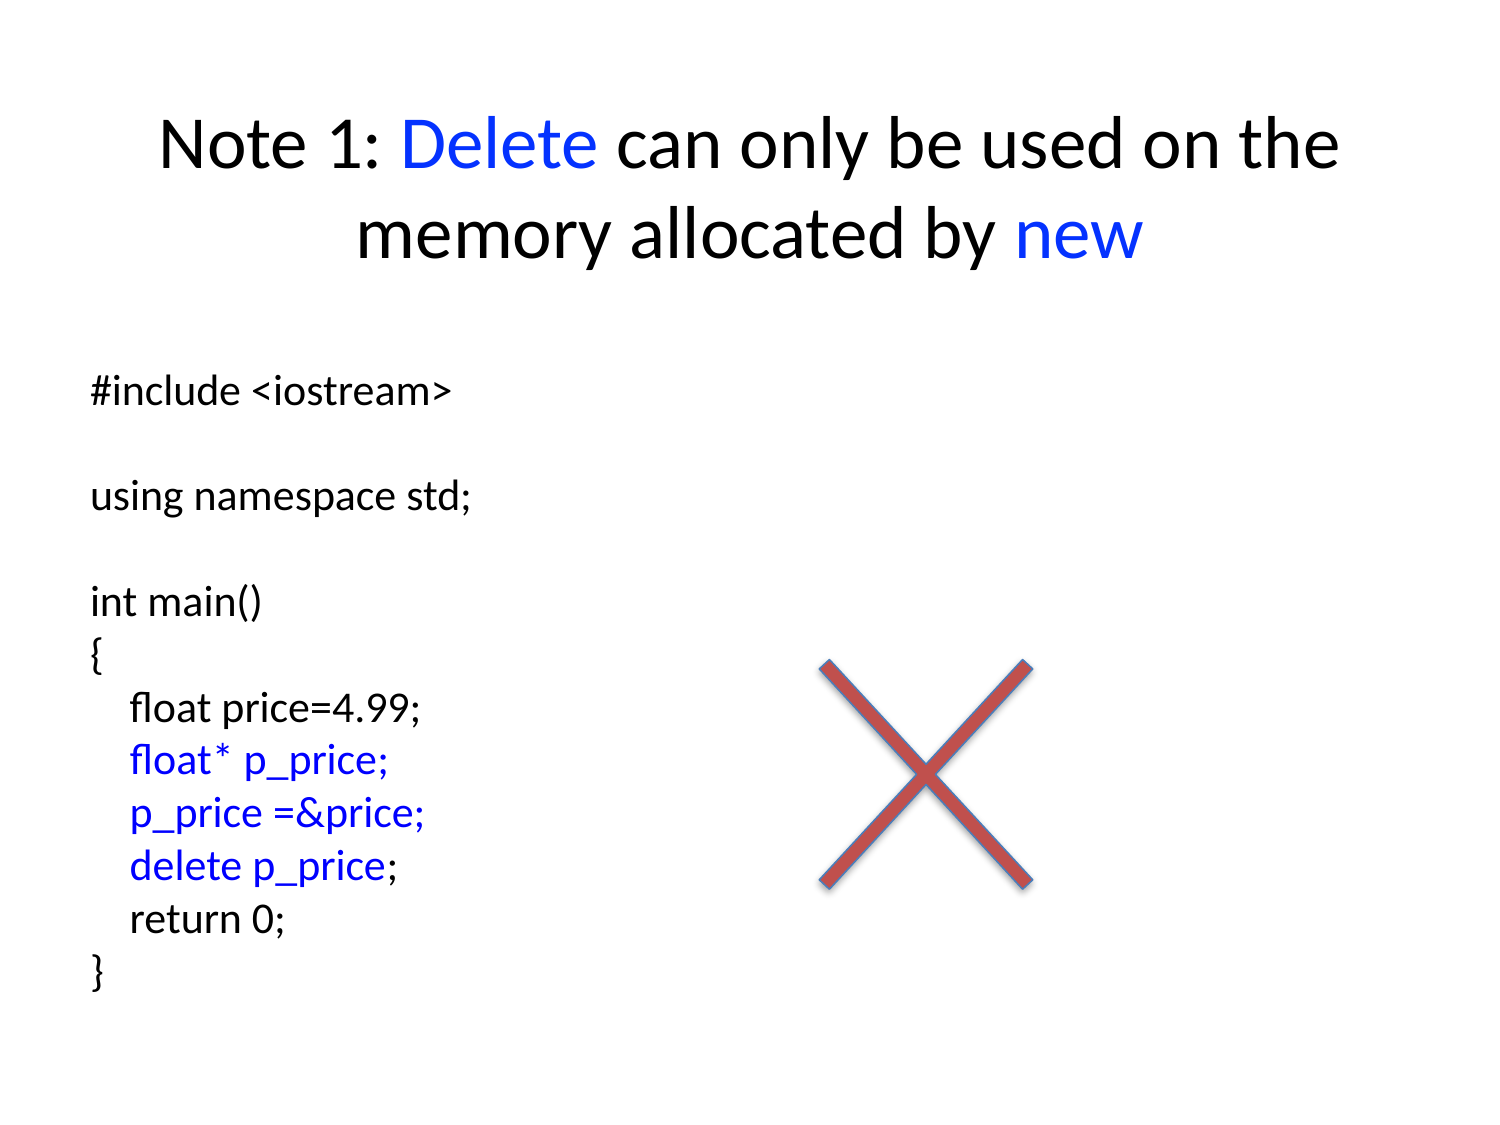

# Note 1: Delete can only be used on the memory allocated by new
#include <iostream>
using namespace std;
int main()
{
 float price=4.99;
 float* p_price;
 p_price =&price;
 delete p_price;
 return 0;
}